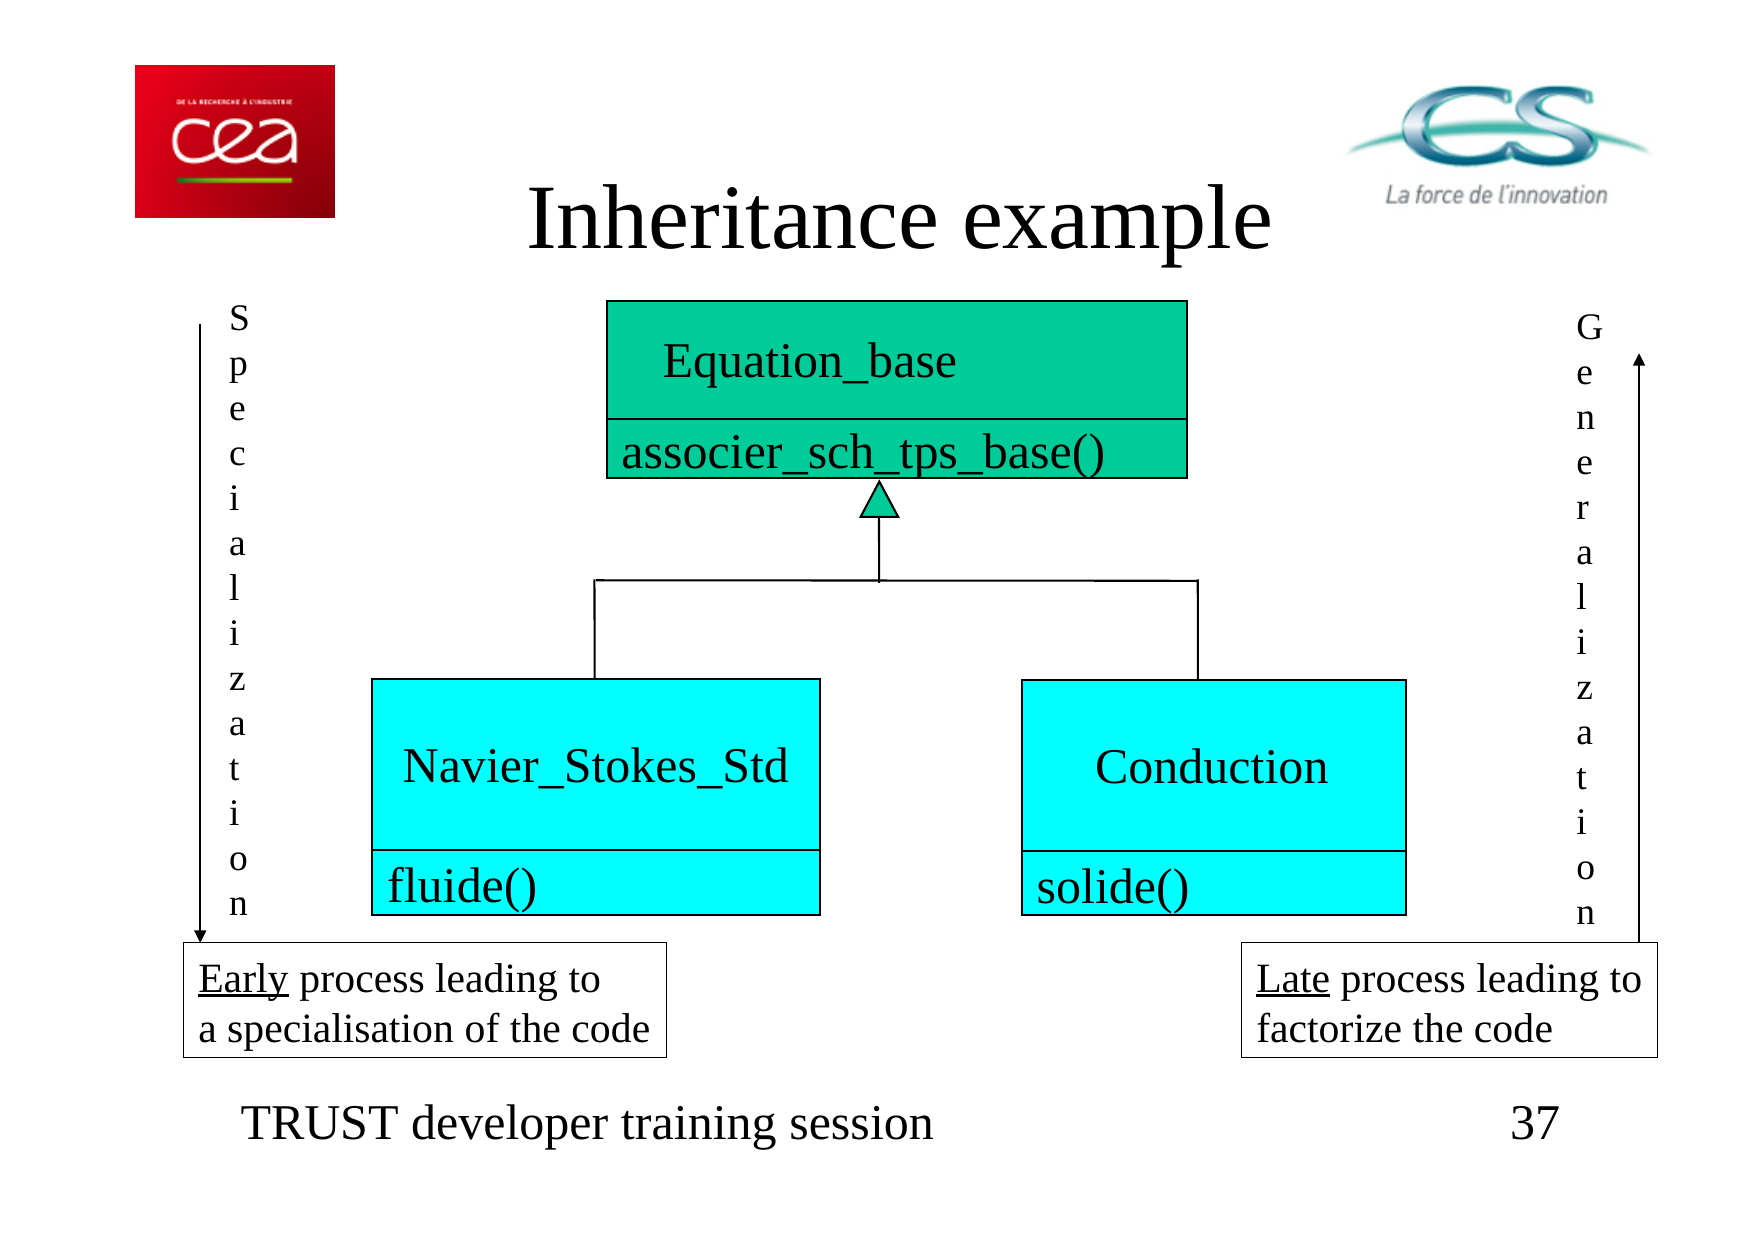

# Inheritance example
S
p
e
c
i
a
l
i
z
a
t
i
o
n
G
e
n
e
r
a
l
i
z
a
t
i
o
n
Equation_base
associer_sch_tps_base()
Navier_Stokes_Std
Conduction
fluide()
solide()
Early process leading to
a specialisation of the code
Late process leading to
factorize the code
TRUST developer training session
37